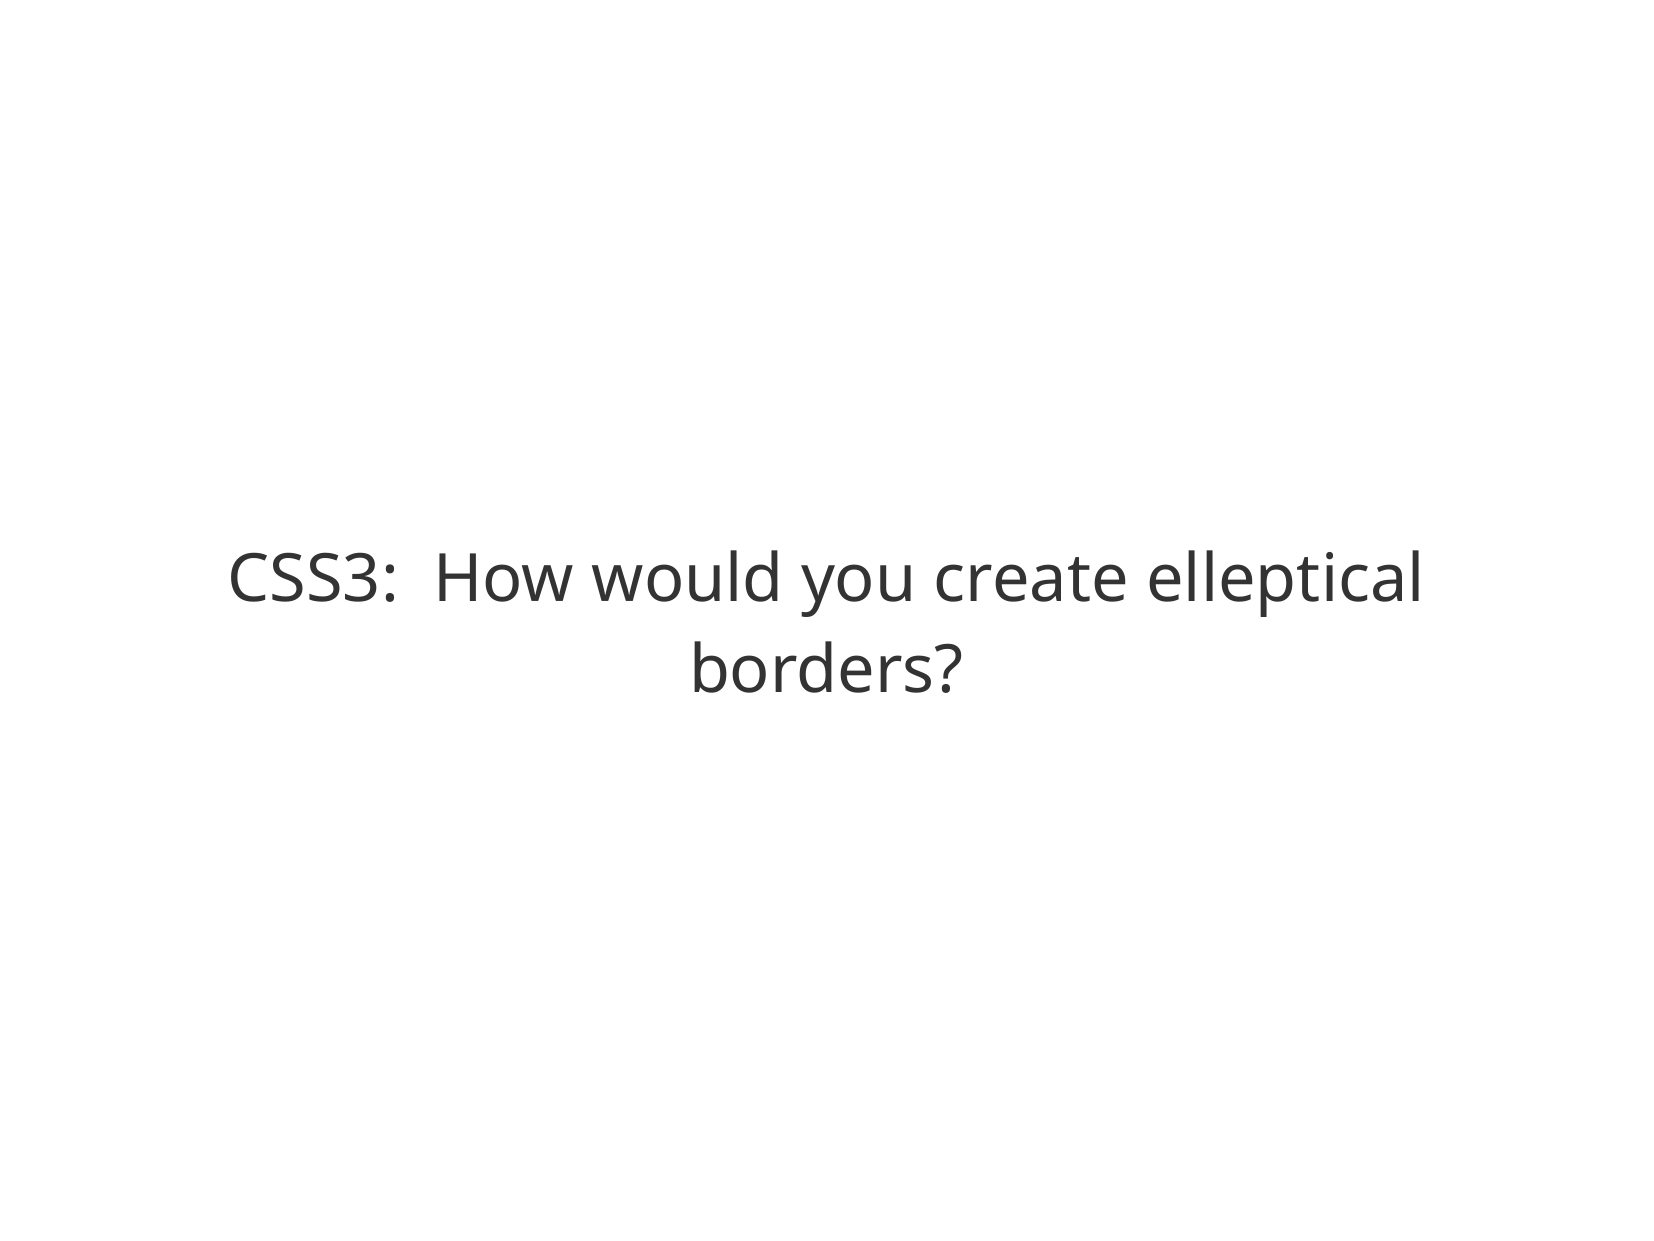

# CSS3: How would you create elleptical borders?